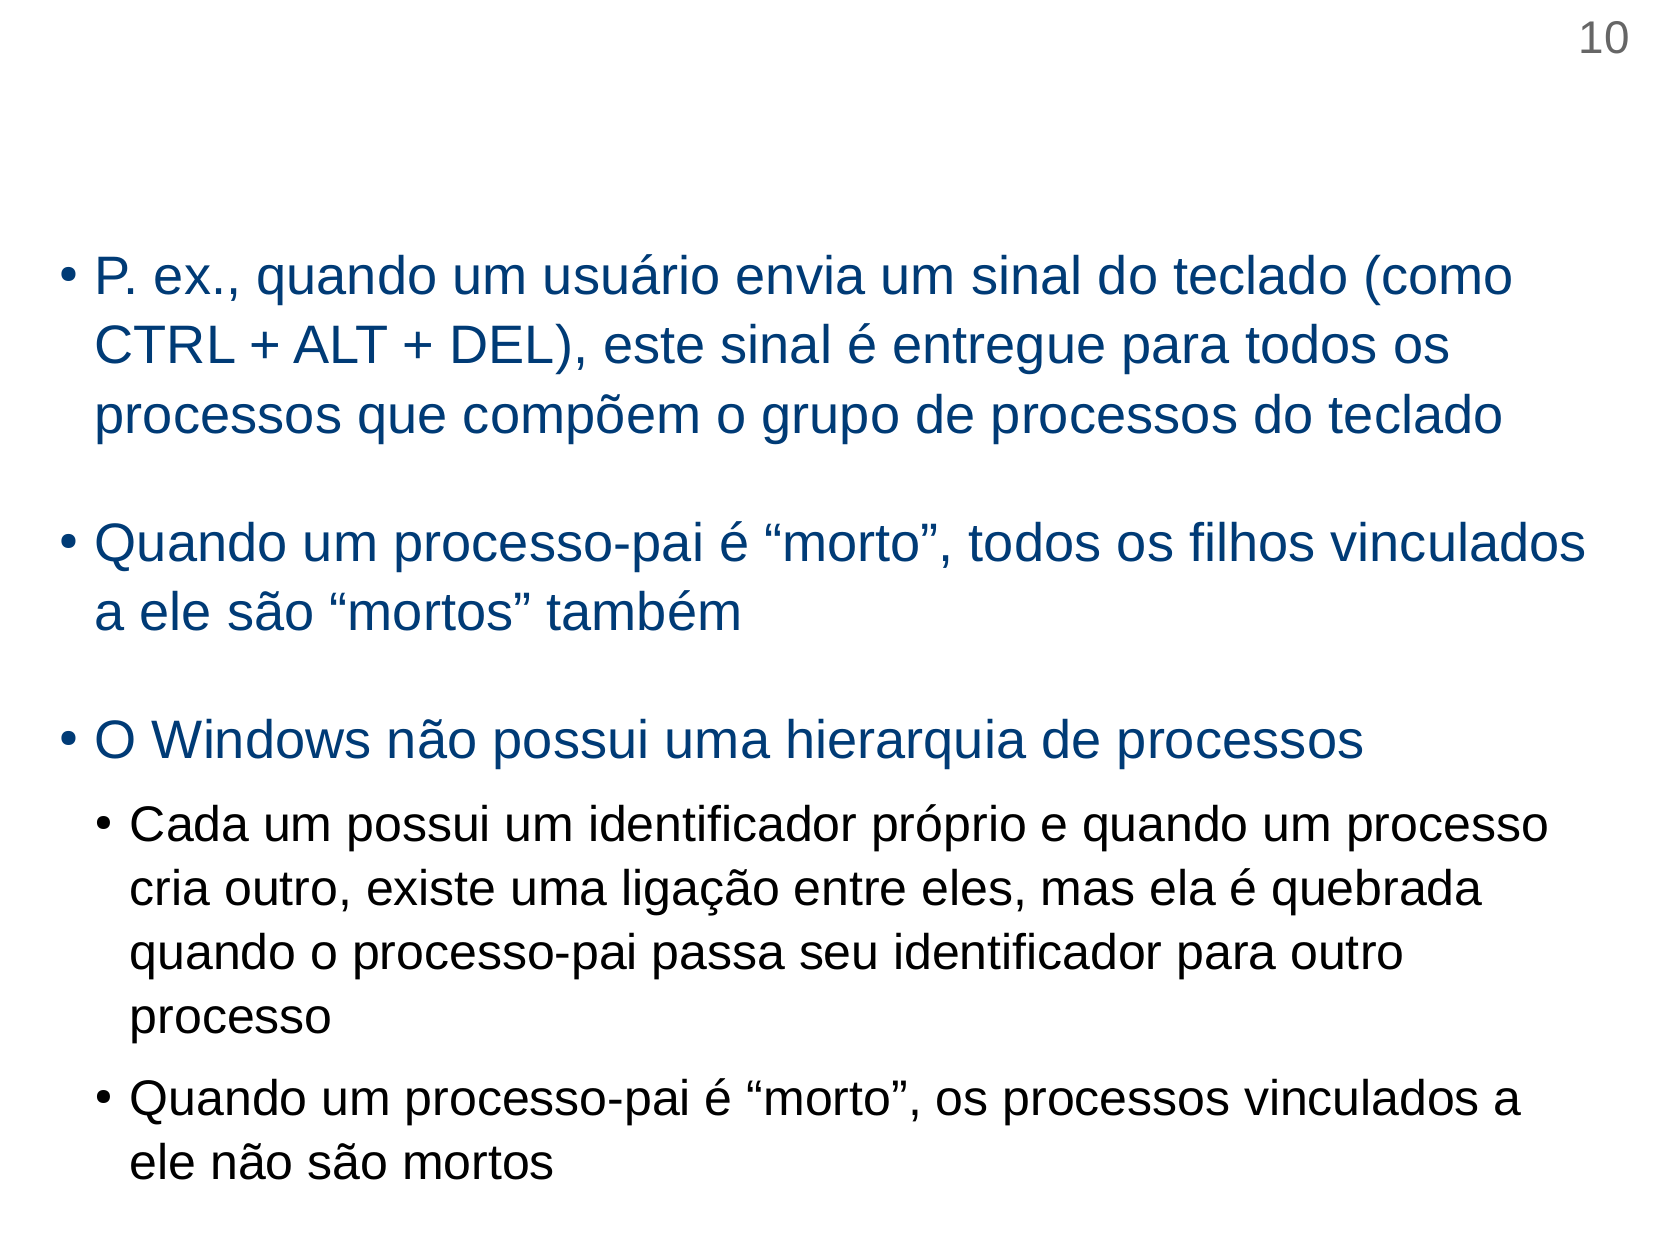

10
#
P. ex., quando um usuário envia um sinal do teclado (como CTRL + ALT + DEL), este sinal é entregue para todos os processos que compõem o grupo de processos do teclado
Quando um processo-pai é “morto”, todos os filhos vinculados a ele são “mortos” também
O Windows não possui uma hierarquia de processos
Cada um possui um identificador próprio e quando um processo cria outro, existe uma ligação entre eles, mas ela é quebrada quando o processo-pai passa seu identificador para outro processo
Quando um processo-pai é “morto”, os processos vinculados a ele não são mortos